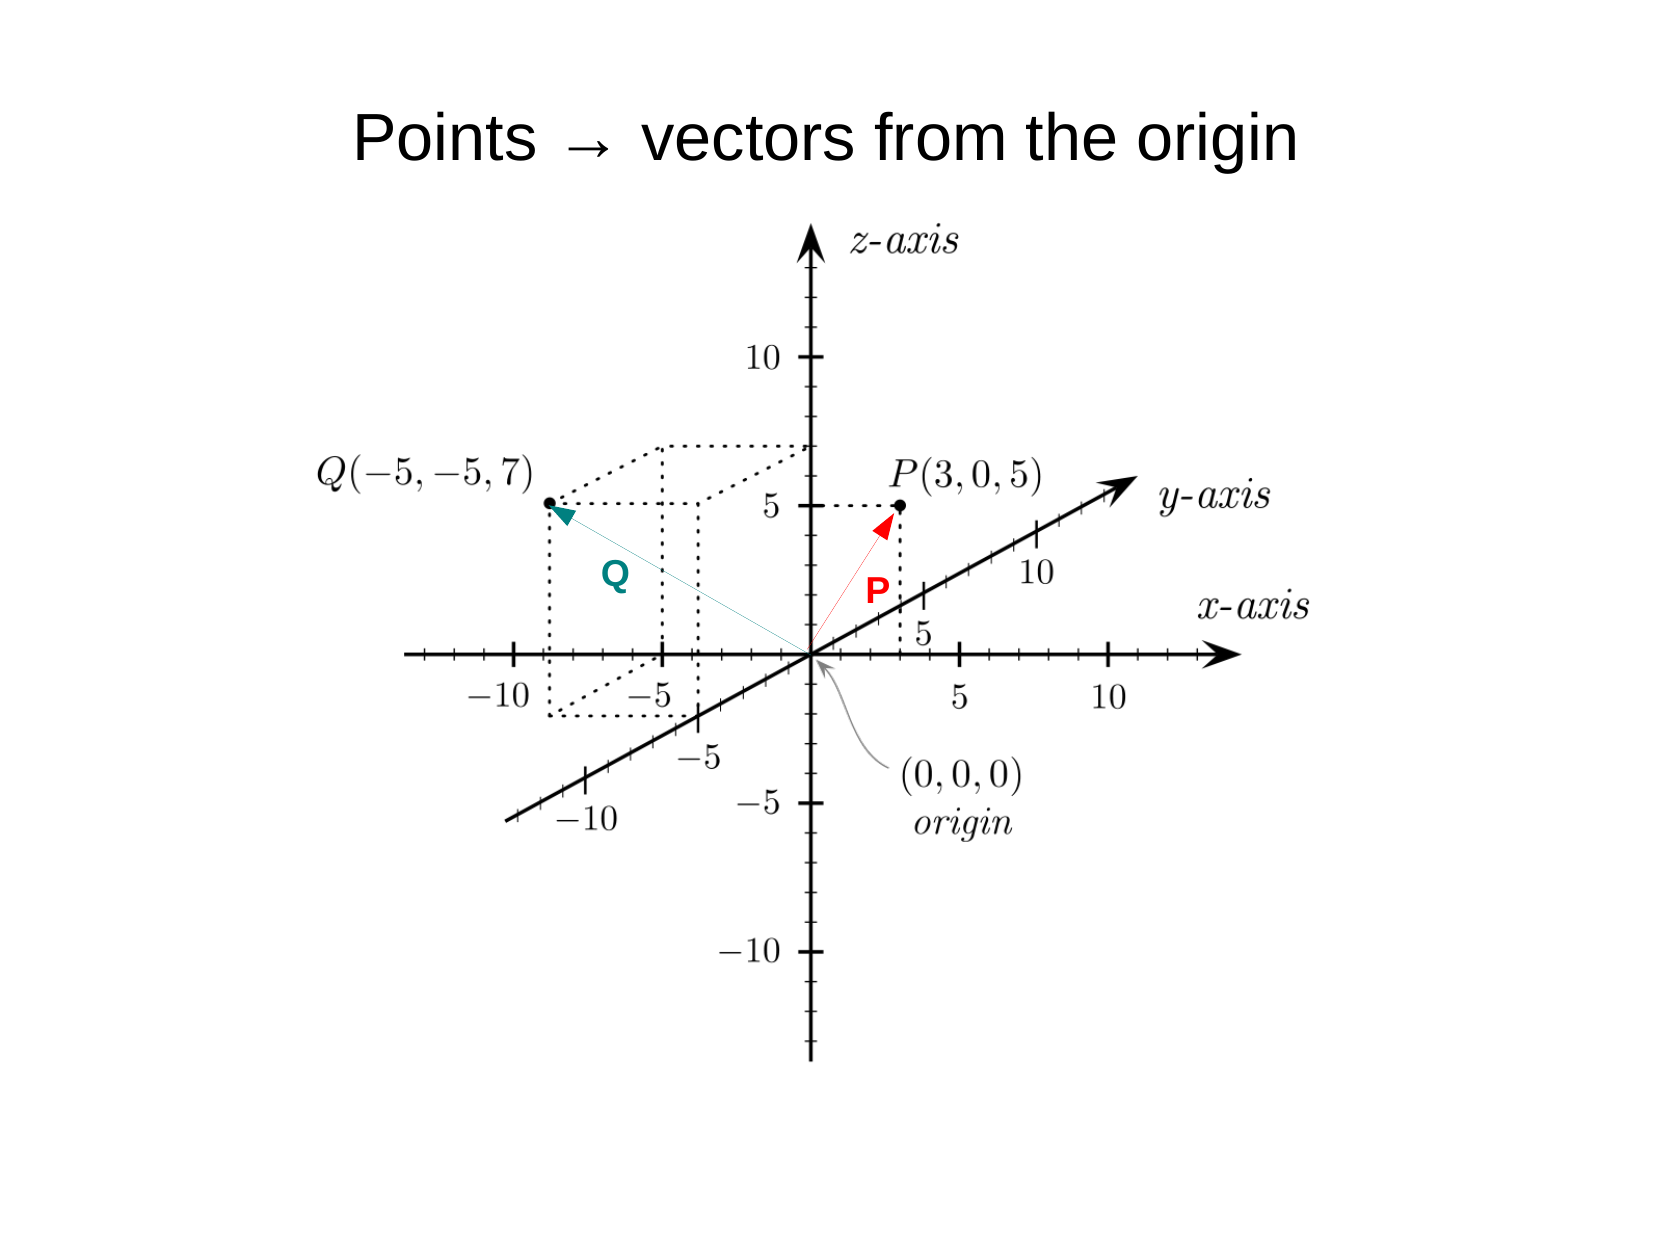

# Points → vectors from the origin
Q
P